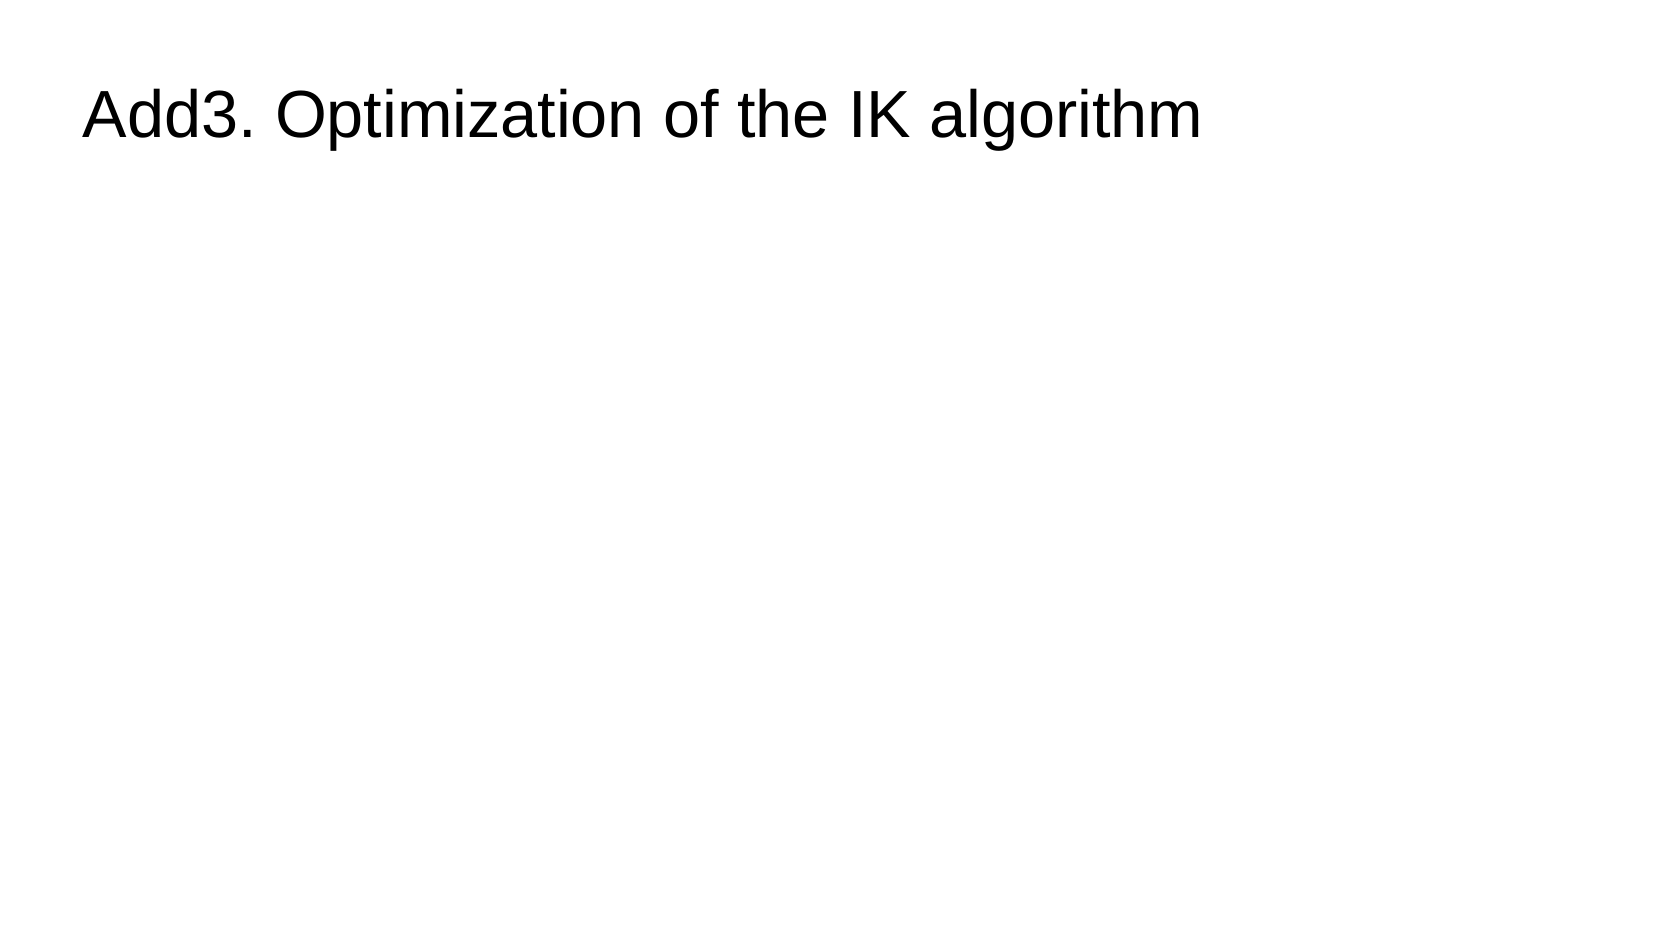

# Add3. Optimization of the IK algorithm